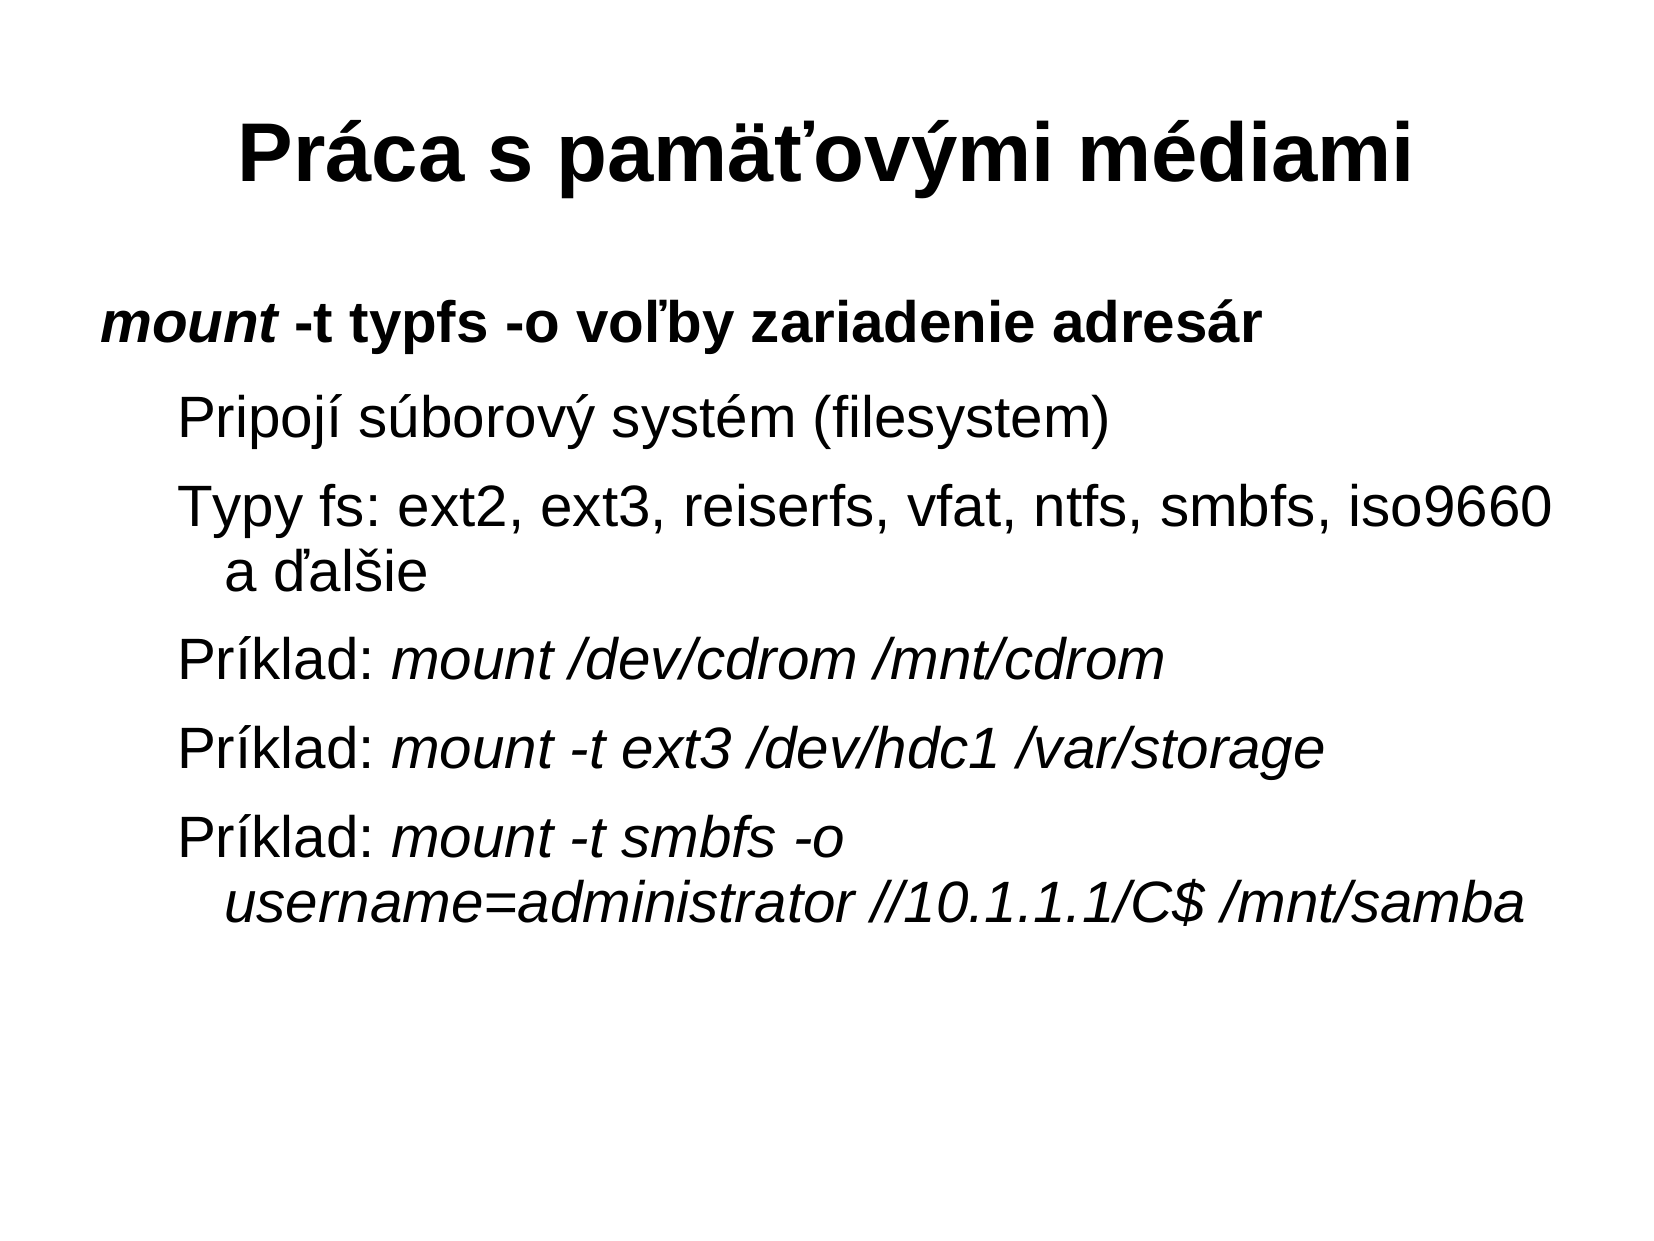

# Práca s pamäťovými médiami
mount -t typfs -o voľby zariadenie adresár
Pripojí súborový systém (filesystem)
Typy fs: ext2, ext3, reiserfs, vfat, ntfs, smbfs, iso9660 a ďalšie
Príklad: mount /dev/cdrom /mnt/cdrom
Príklad: mount -t ext3 /dev/hdc1 /var/storage
Príklad: mount -t smbfs -o username=administrator //10.1.1.1/C$ /mnt/samba